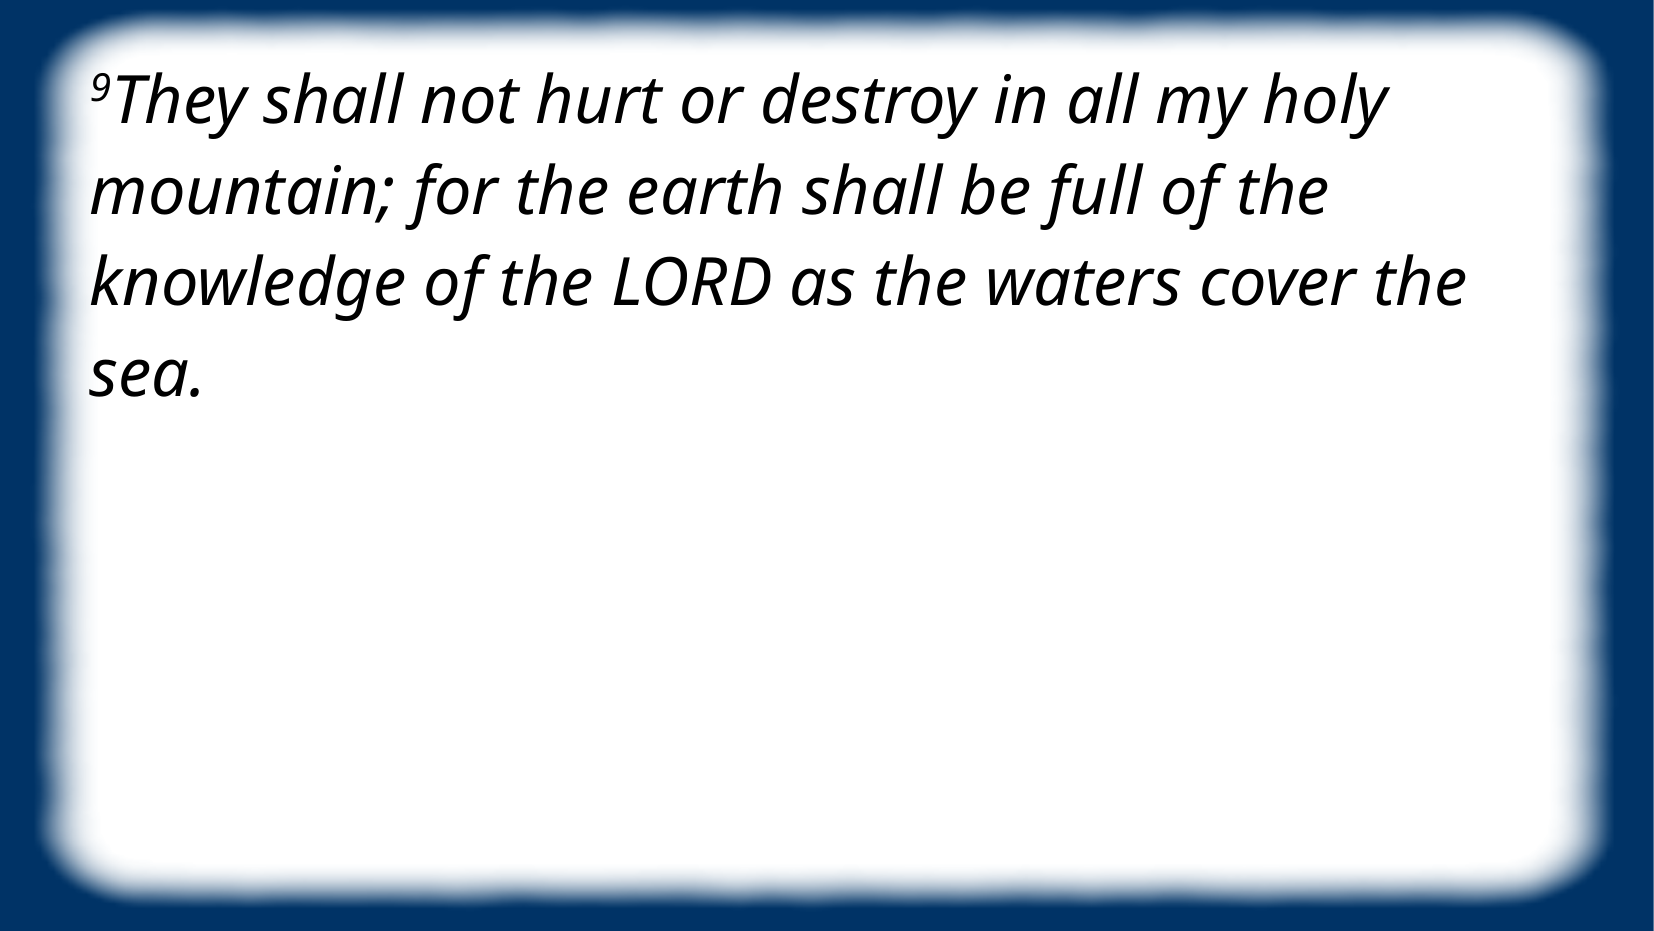

9They shall not hurt or destroy in all my holy mountain; for the earth shall be full of the knowledge of the LORD as the waters cover the sea.